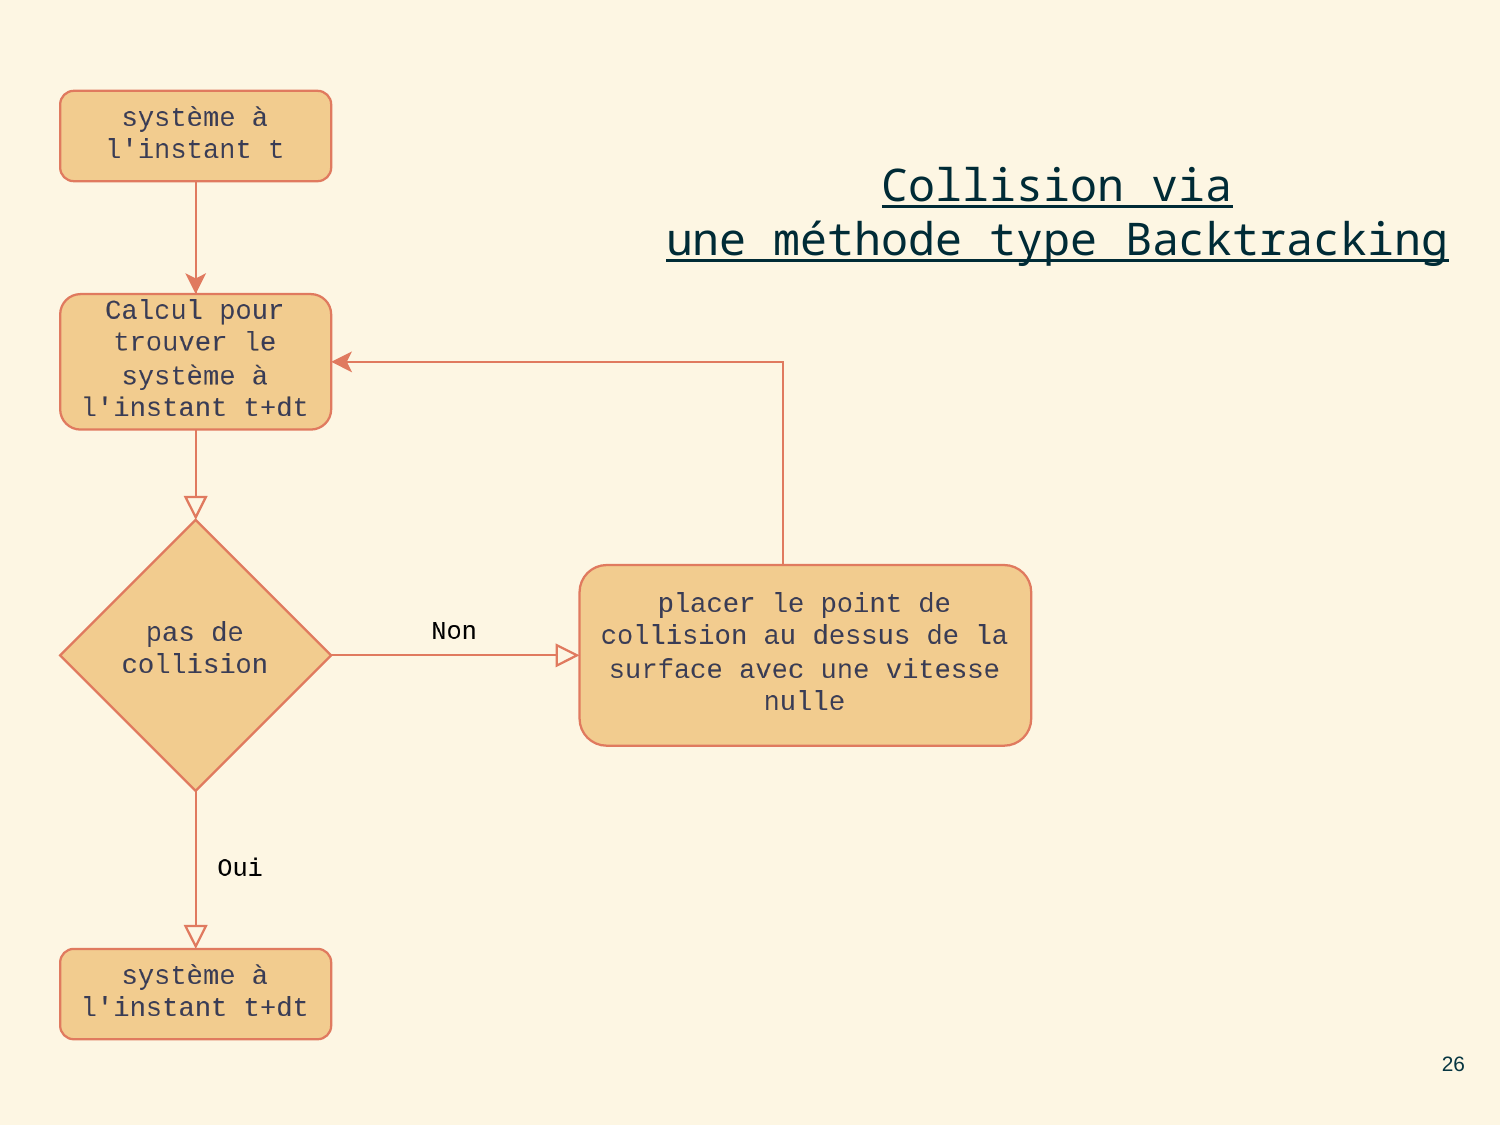

# Collision via une méthode type Backtracking